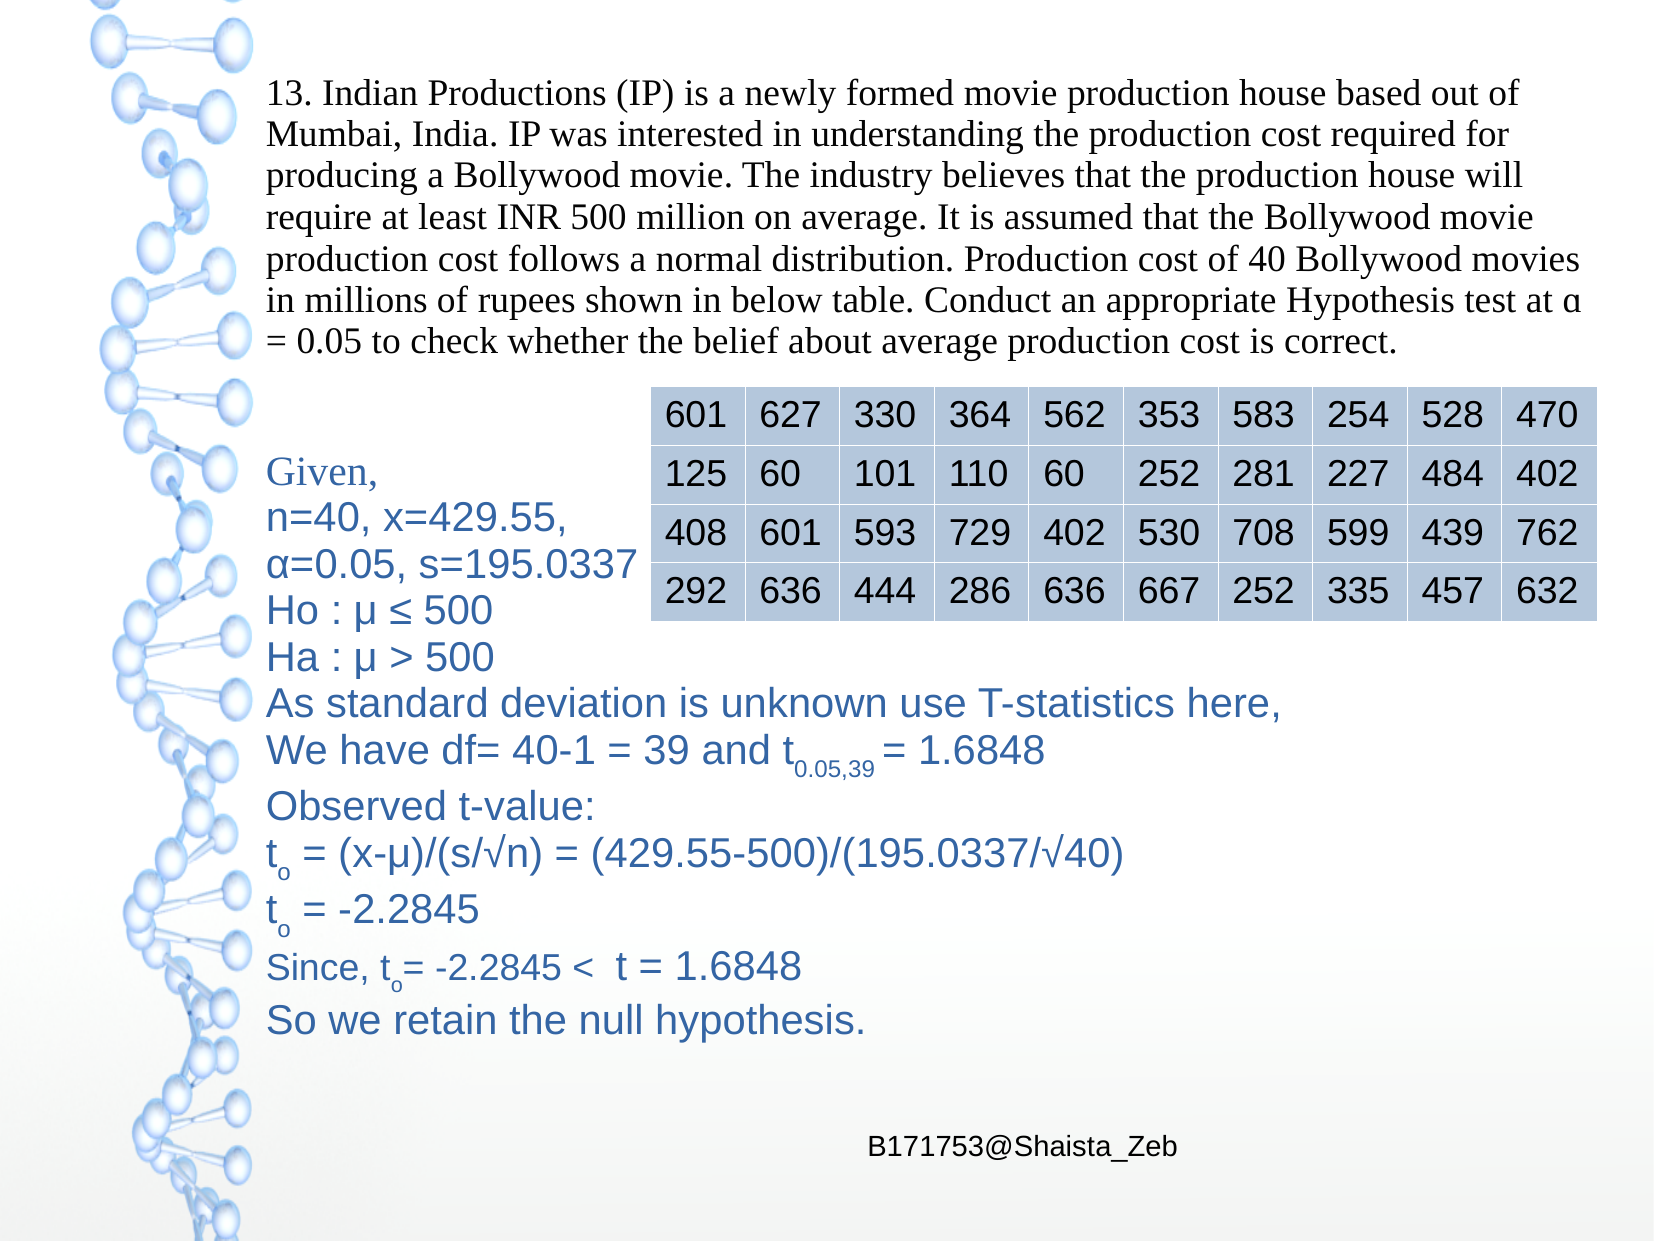

# 13. Indian Productions (IP) is a newly formed movie production house based out of Mumbai, India. IP was interested in understanding the production cost required for producing a Bollywood movie. The industry believes that the production house will require at least INR 500 million on average. It is assumed that the Bollywood movie production cost follows a normal distribution. Production cost of 40 Bollywood movies in millions of rupees shown in below table. Conduct an appropriate Hypothesis test at ɑ = 0.05 to check whether the belief about average production cost is correct.
| 601 | 627 | 330 | 364 | 562 | 353 | 583 | 254 | 528 | 470 |
| --- | --- | --- | --- | --- | --- | --- | --- | --- | --- |
| 125 | 60 | 101 | 110 | 60 | 252 | 281 | 227 | 484 | 402 |
| 408 | 601 | 593 | 729 | 402 | 530 | 708 | 599 | 439 | 762 |
| 292 | 636 | 444 | 286 | 636 | 667 | 252 | 335 | 457 | 632 |
Given,
n=40, x=429.55,
α=0.05, s=195.0337
Ho : μ ≤ 500
Ha : μ > 500
As standard deviation is unknown use T-statistics here,
We have df= 40-1 = 39 and t0.05,39 = 1.6848
Observed t-value:
to = (x-μ)/(s/√n) = (429.55-500)/(195.0337/√40)
to = -2.2845
Since, to= -2.2845 < t = 1.6848
So we retain the null hypothesis.
B171753@Shaista_Zeb